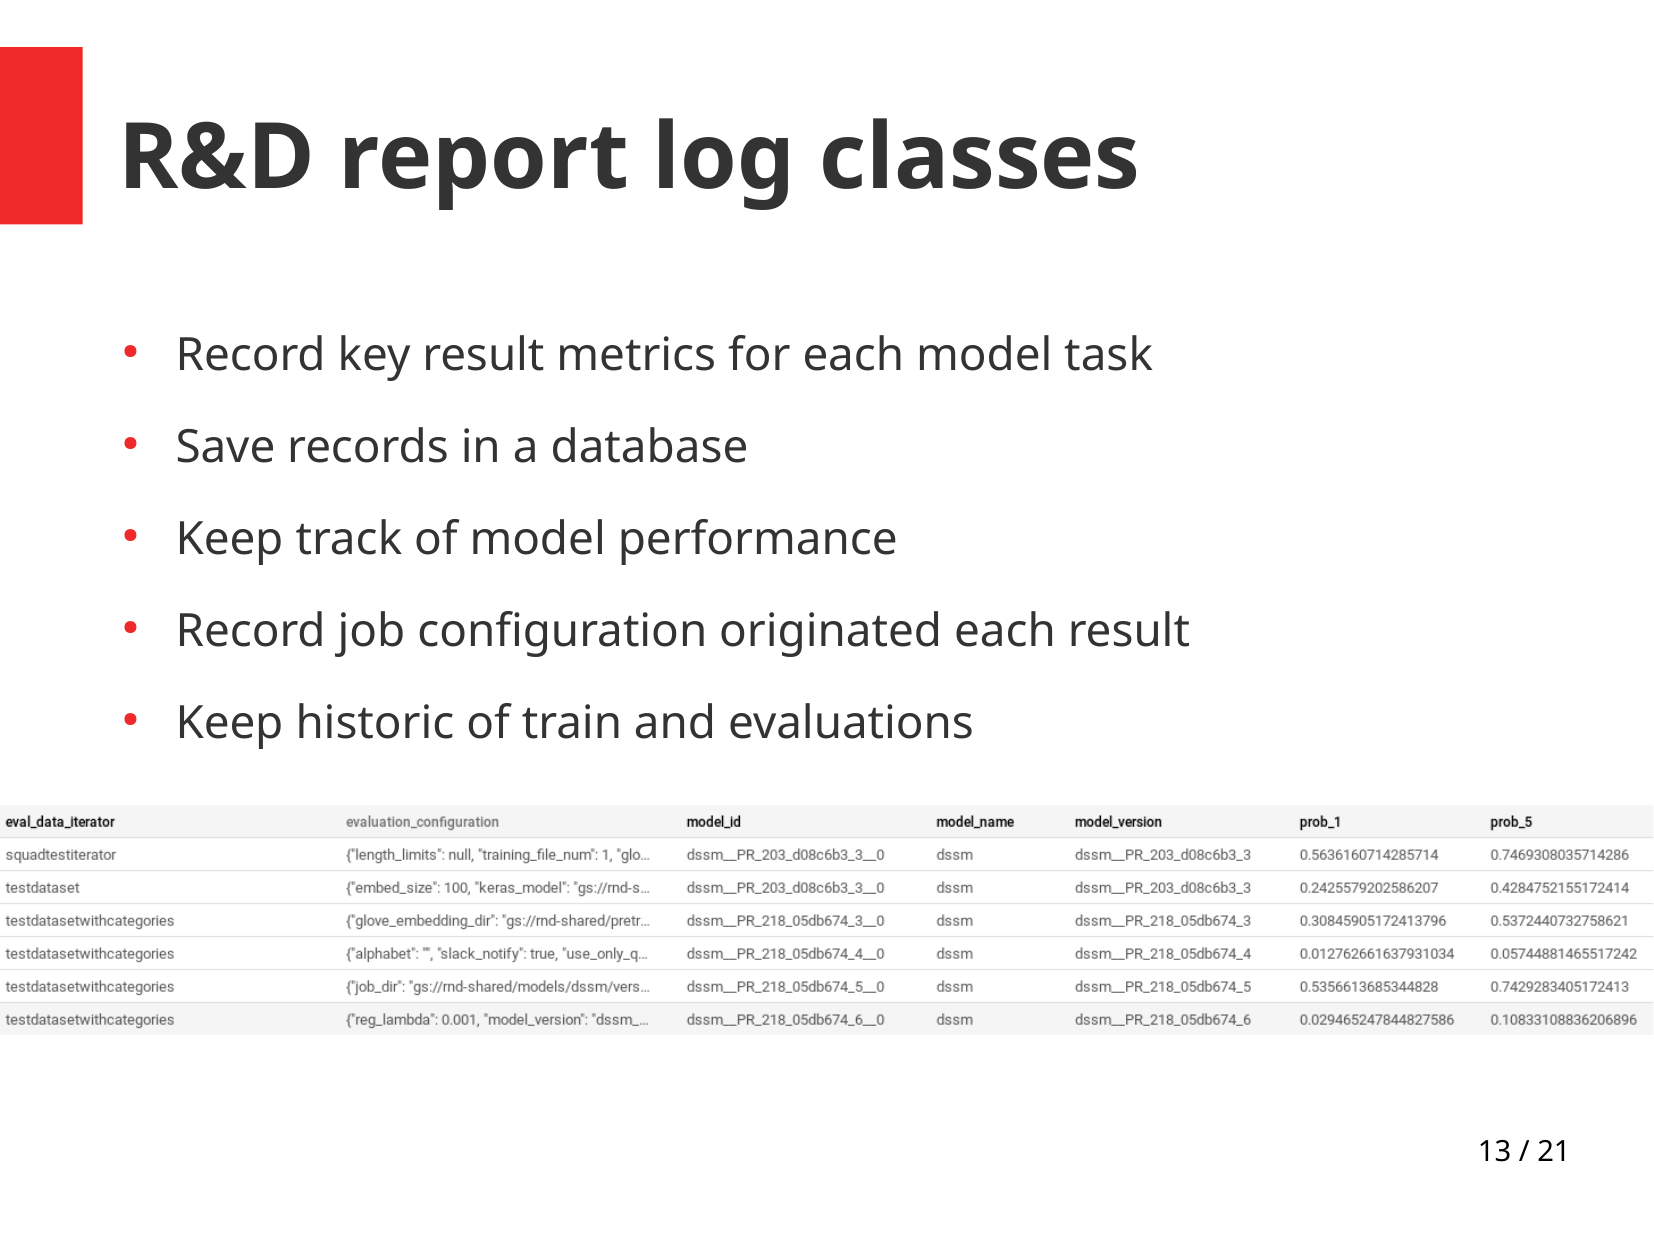

# R&D report log classes
Record key result metrics for each model task
Save records in a database
Keep track of model performance
Record job configuration originated each result
Keep historic of train and evaluations
13